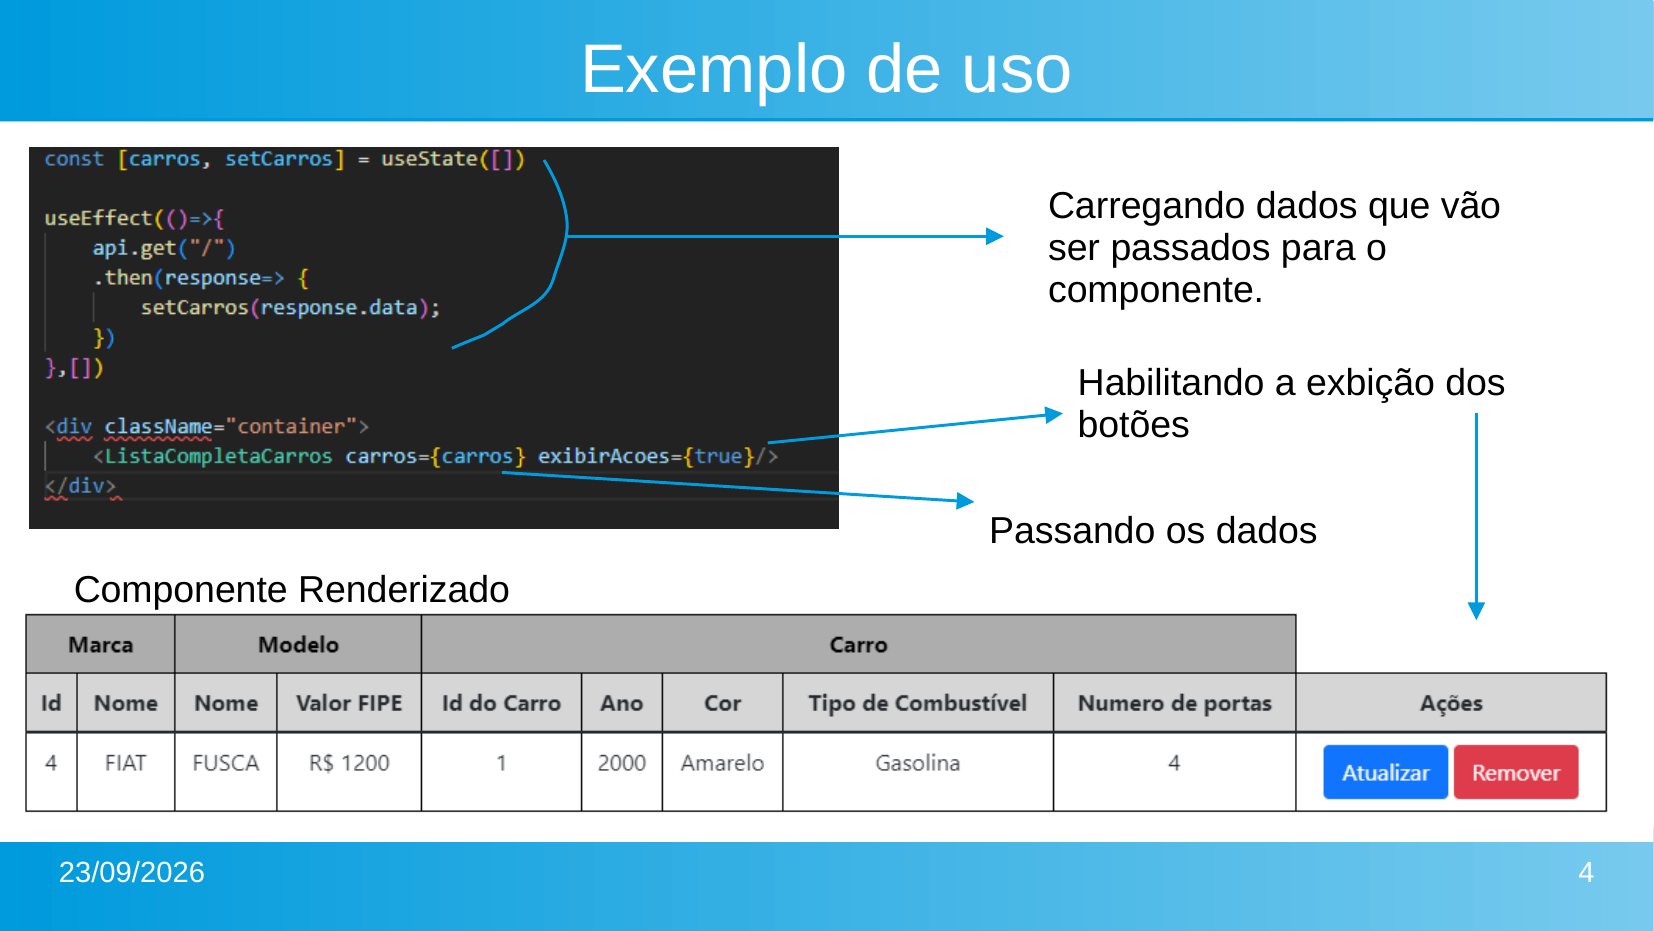

# Exemplo de uso
Carregando dados que vão ser passados para o componente.
Habilitando a exbição dos botões
Passando os dados
Componente Renderizado
4